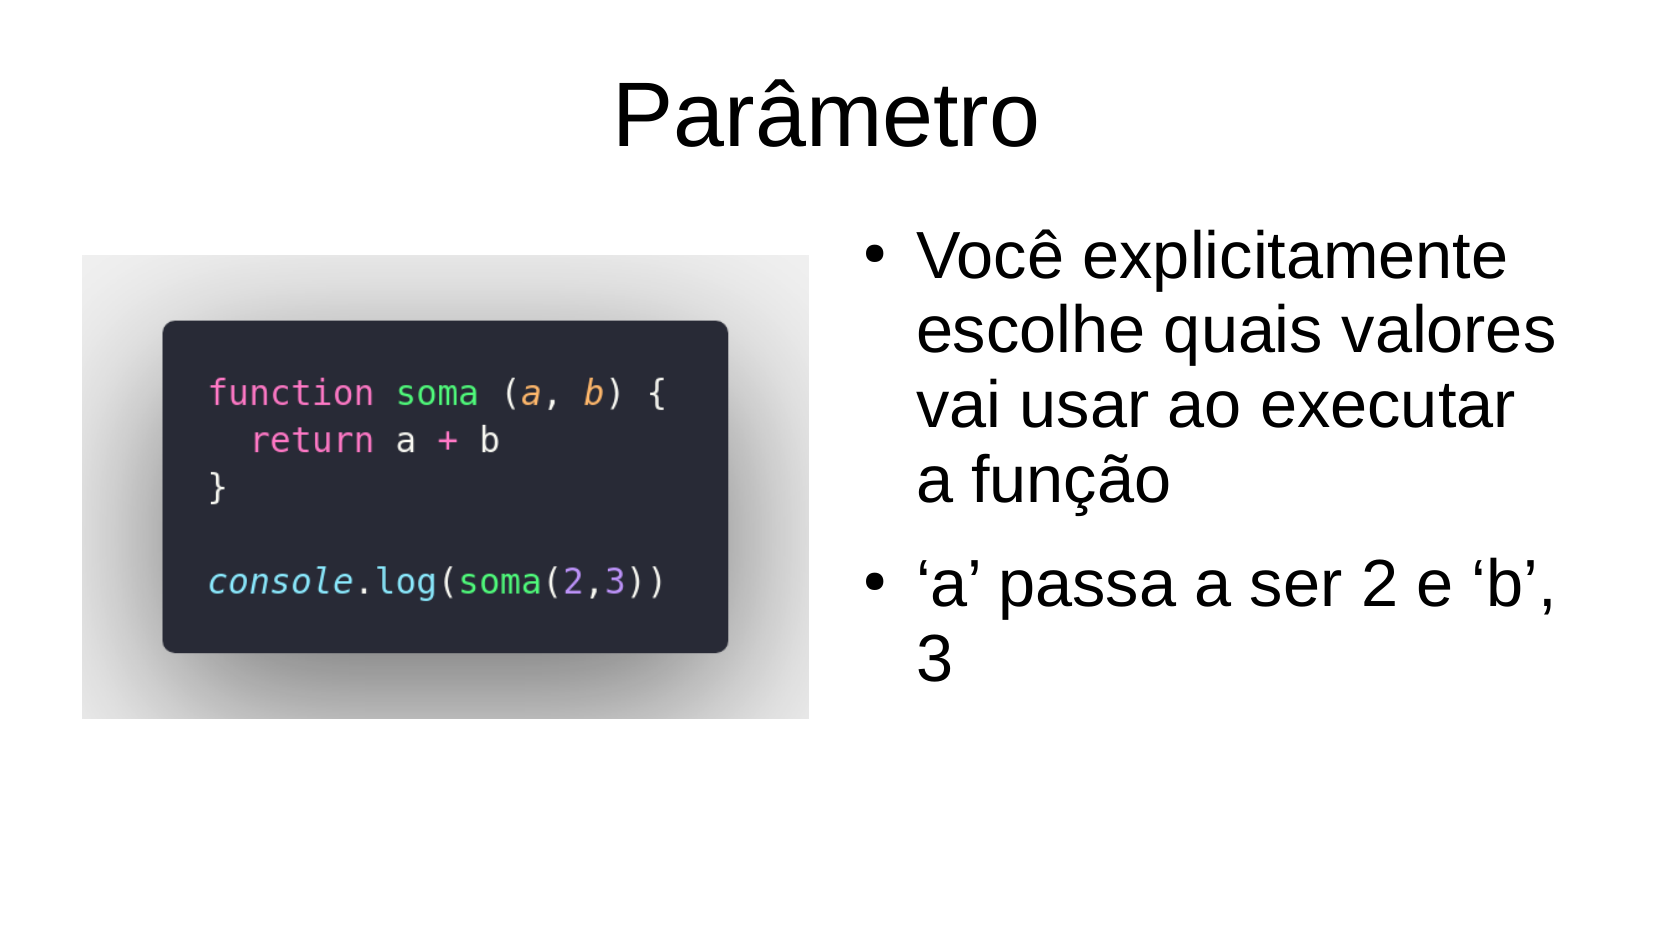

# Parâmetro
Você explicitamente escolhe quais valores vai usar ao executar a função
‘a’ passa a ser 2 e ‘b’, 3